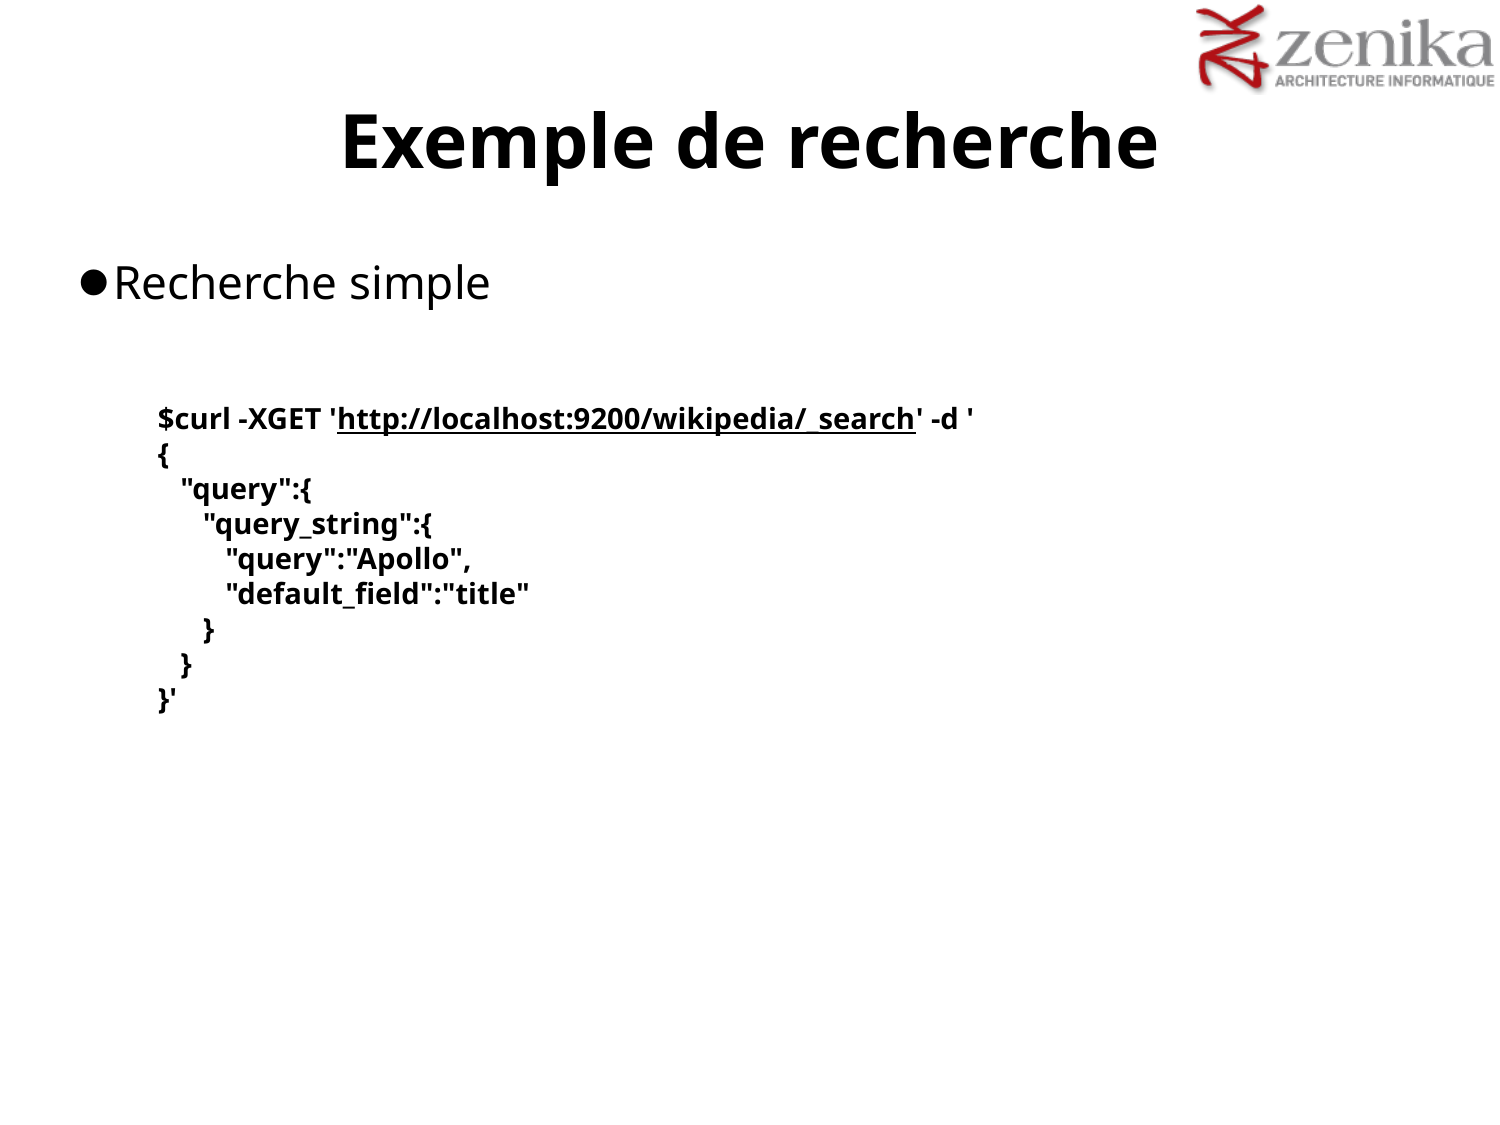

Exemple de recherche
Recherche simple
$curl -XGET 'http://localhost:9200/wikipedia/_search' -d '
{
 "query":{
 "query_string":{
 "query":"Apollo",
 "default_field":"title"
 }
 }
}'